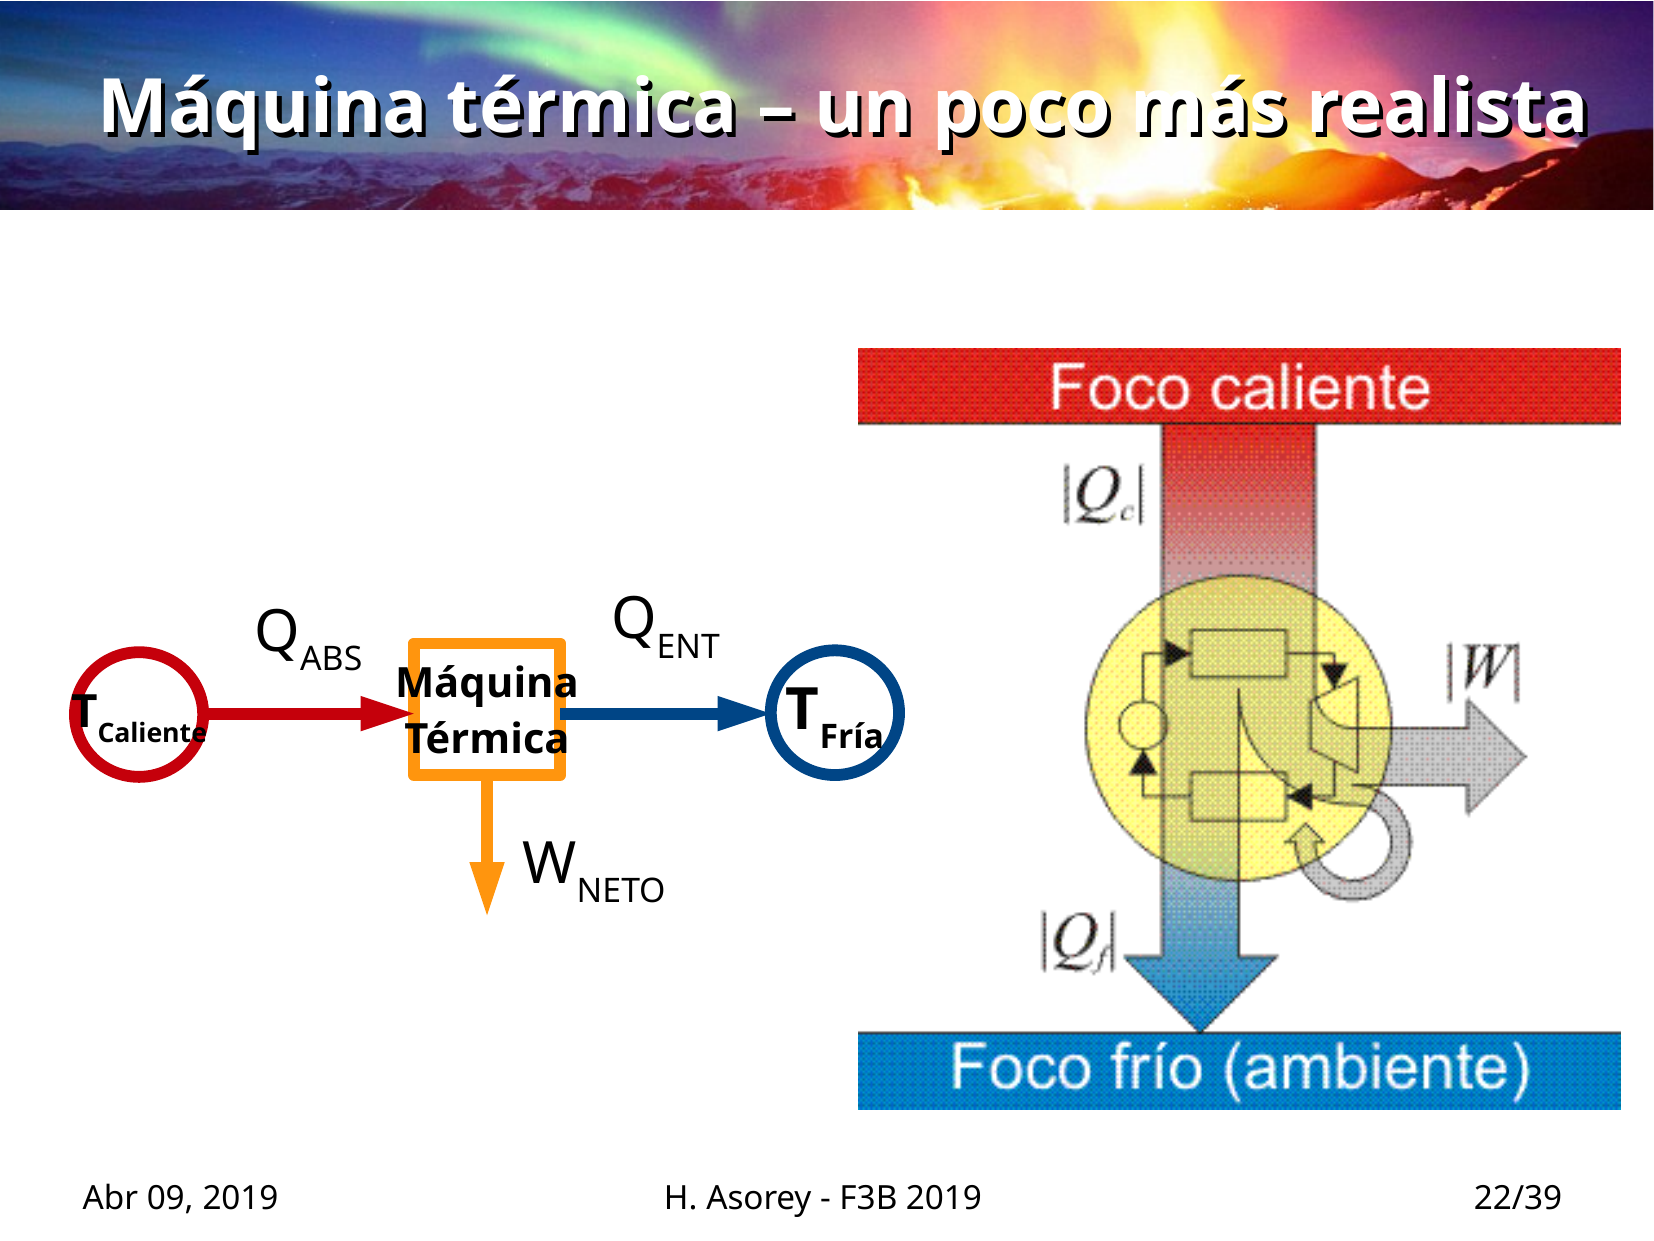

# Máquina térmica – un poco más realista
Máquina
Térmica
TFría
TCaliente
QABS
QENT
WNETO
Abr 09, 2019
H. Asorey - F3B 2019
22